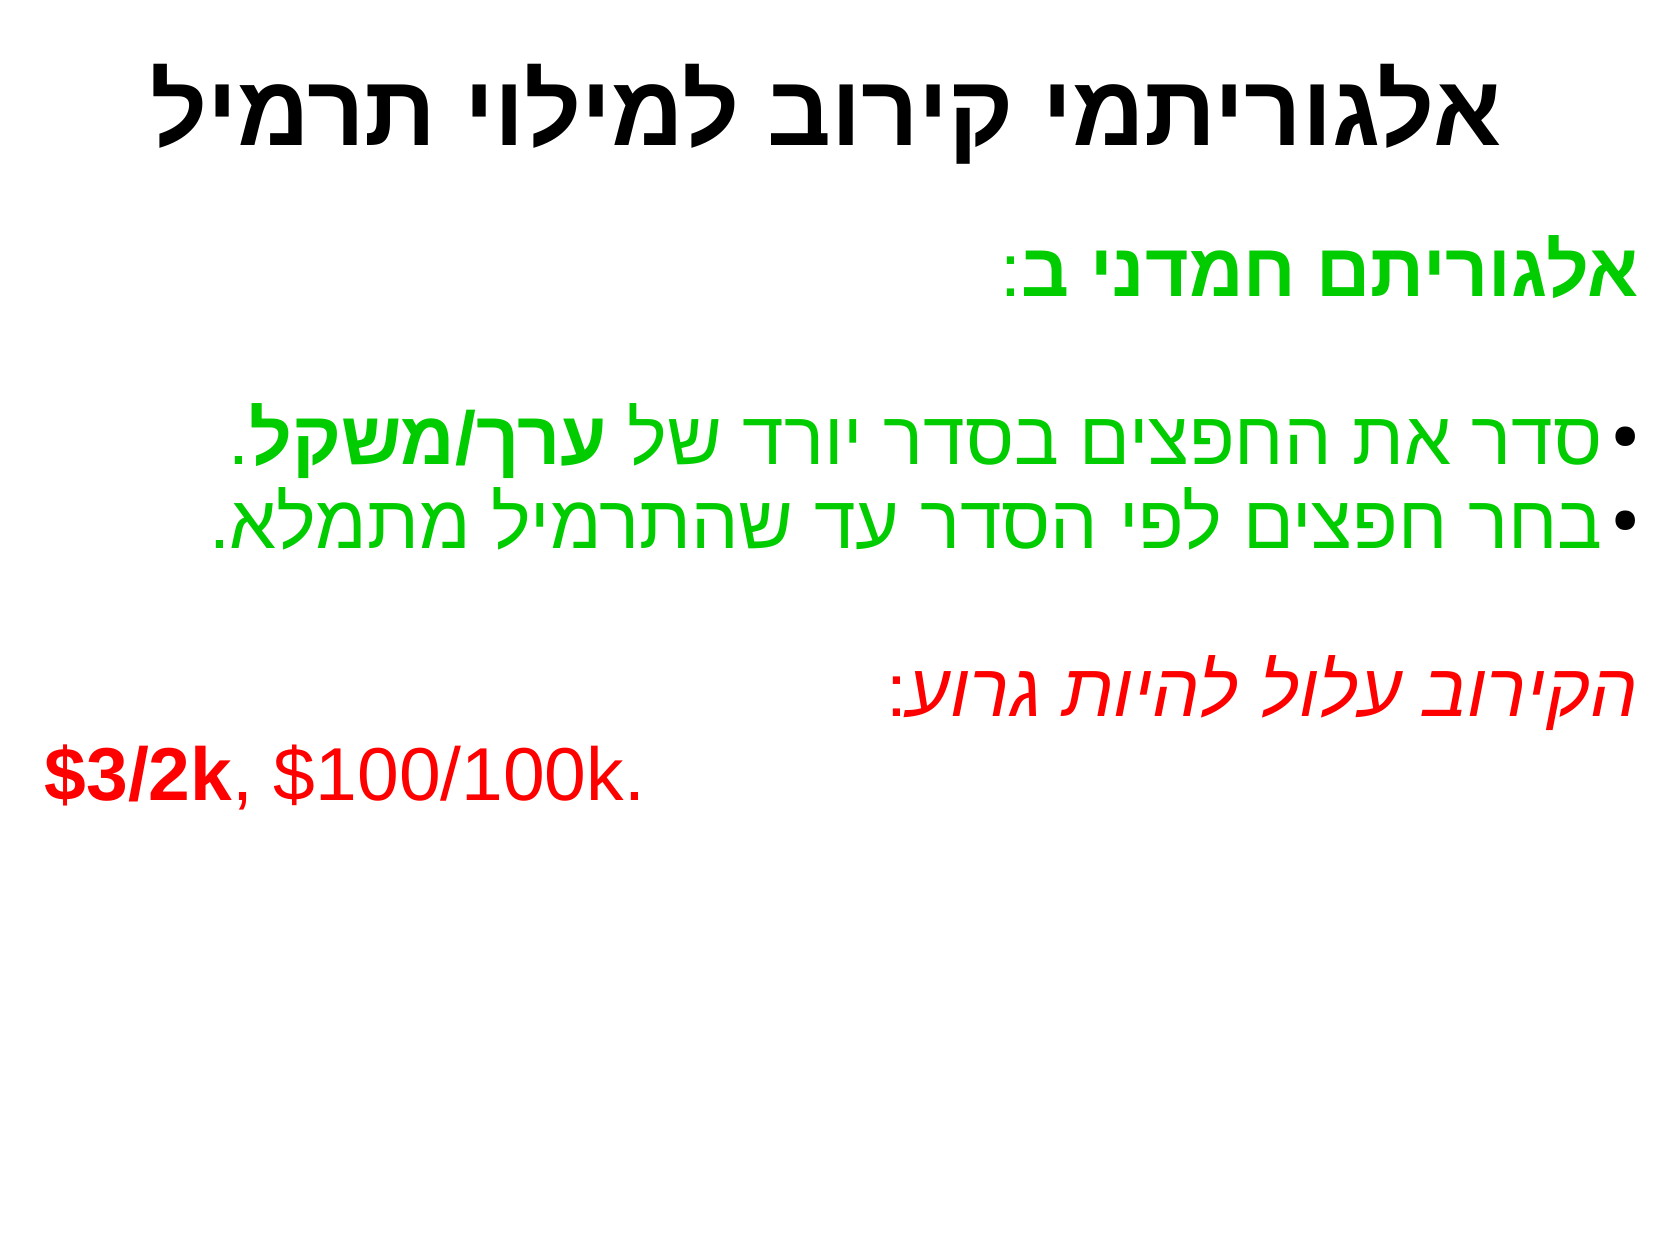

# אלגוריתמי קירוב למילוי תרמיל
אלגוריתם חמדני ב:
סדר את החפצים בסדר יורד של ערך/משקל.
בחר חפצים לפי הסדר עד שהתרמיל מתמלא.
הקירוב עלול להיות גרוע:
$3/2k, $100/100k.